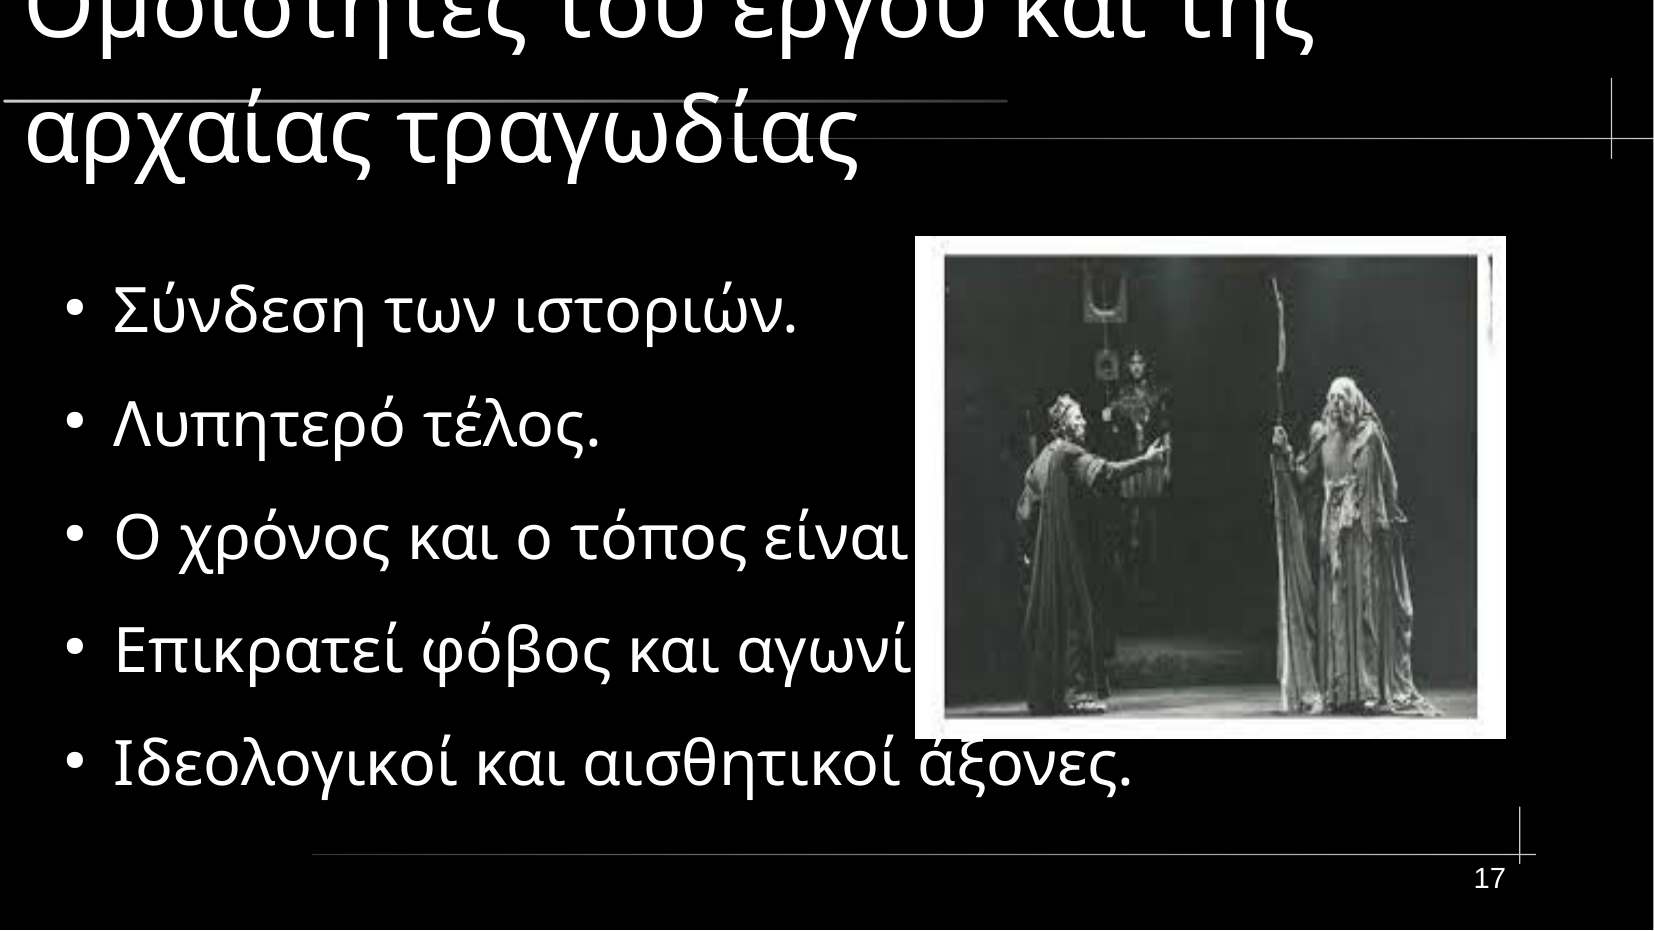

# Ομοιότητες του έργου και της αρχαίας τραγωδίας
Σύνδεση των ιστοριών.
Λυπητερό τέλος.
Ο χρόνος και ο τόπος είναι ίδιος.
Επικρατεί φόβος και αγωνία.
Ιδεολογικοί και αισθητικοί άξονες.
17